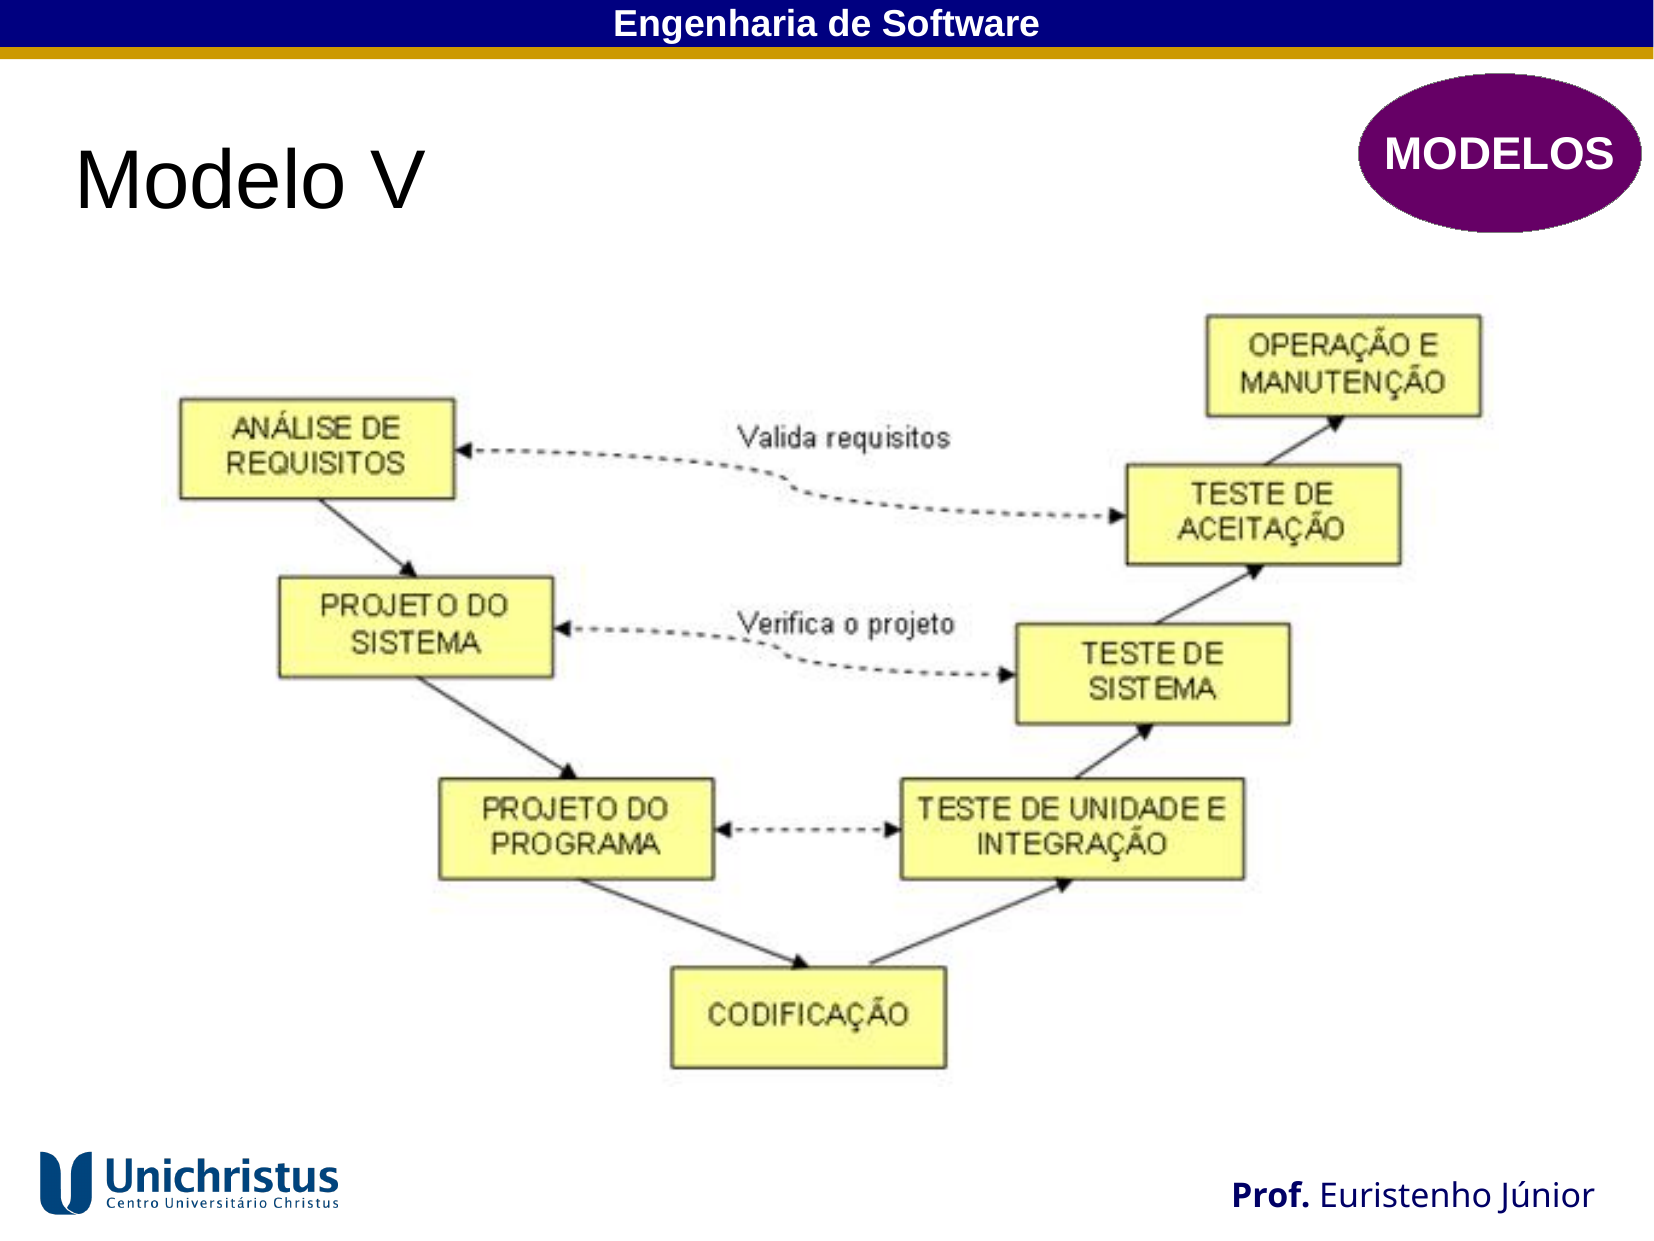

Engenharia de Software
# Modelo V
MODELOS
Prof. Euristenho Júnior